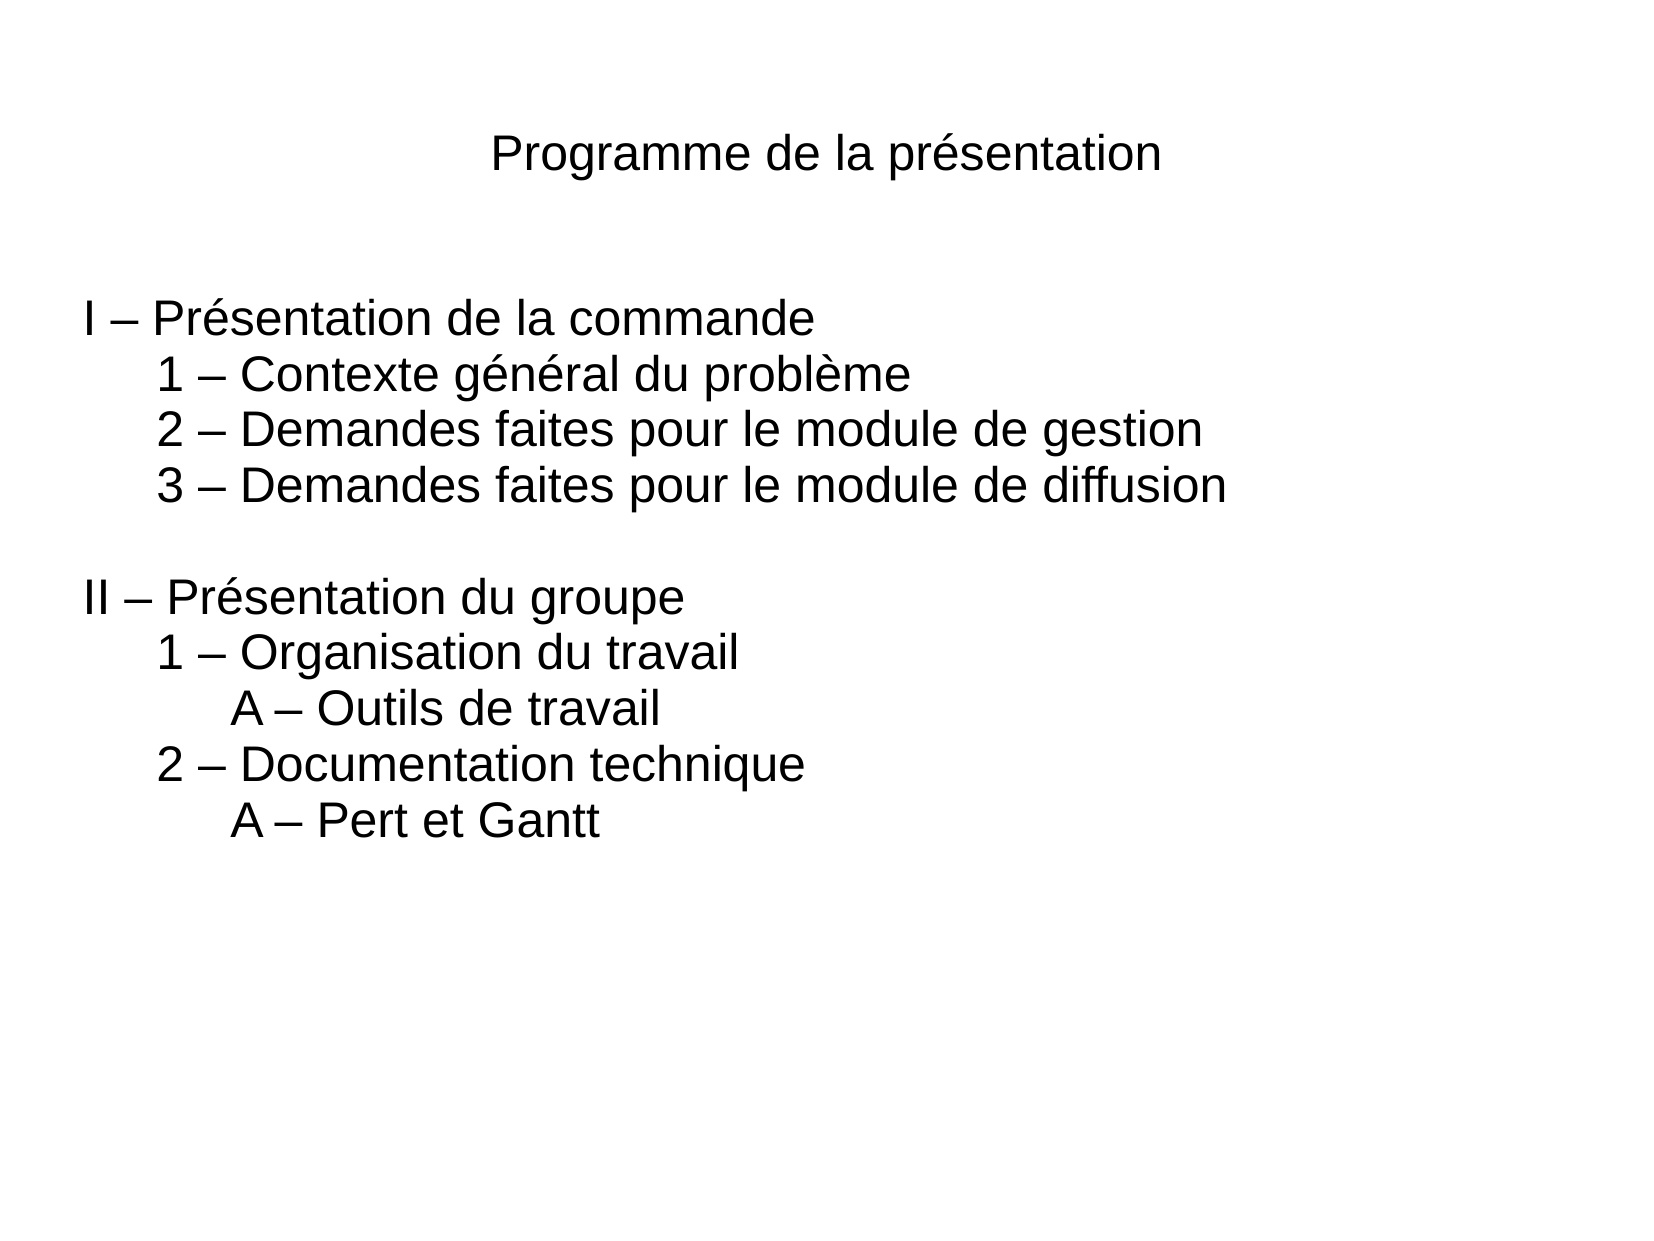

# Programme de la présentation
I – Présentation de la commande
	1 – Contexte général du problème
	2 – Demandes faites pour le module de gestion
	3 – Demandes faites pour le module de diffusion
II – Présentation du groupe
	1 – Organisation du travail
		A – Outils de travail
	2 – Documentation technique
		A – Pert et Gantt